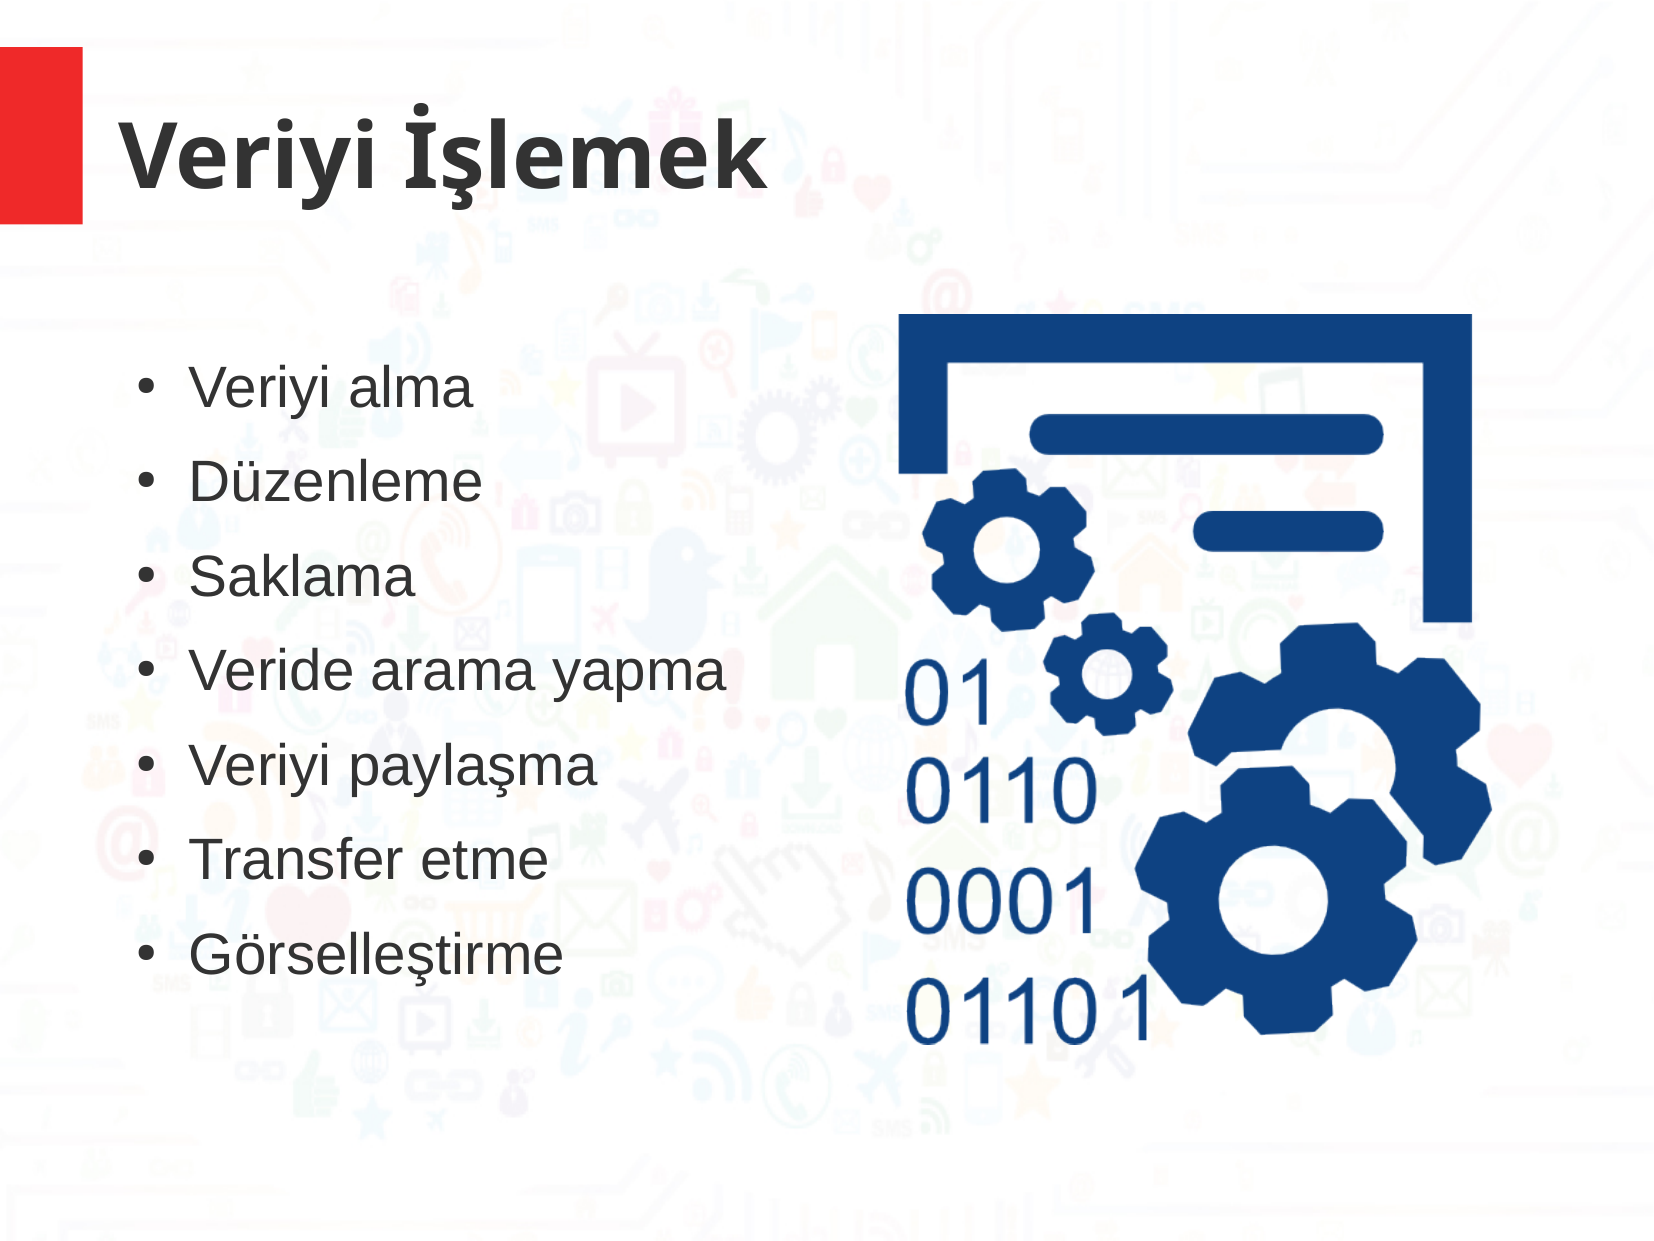

# Veriyi İşlemek
Veriyi alma
Düzenleme
Saklama
Veride arama yapma
Veriyi paylaşma
Transfer etme
Görselleştirme